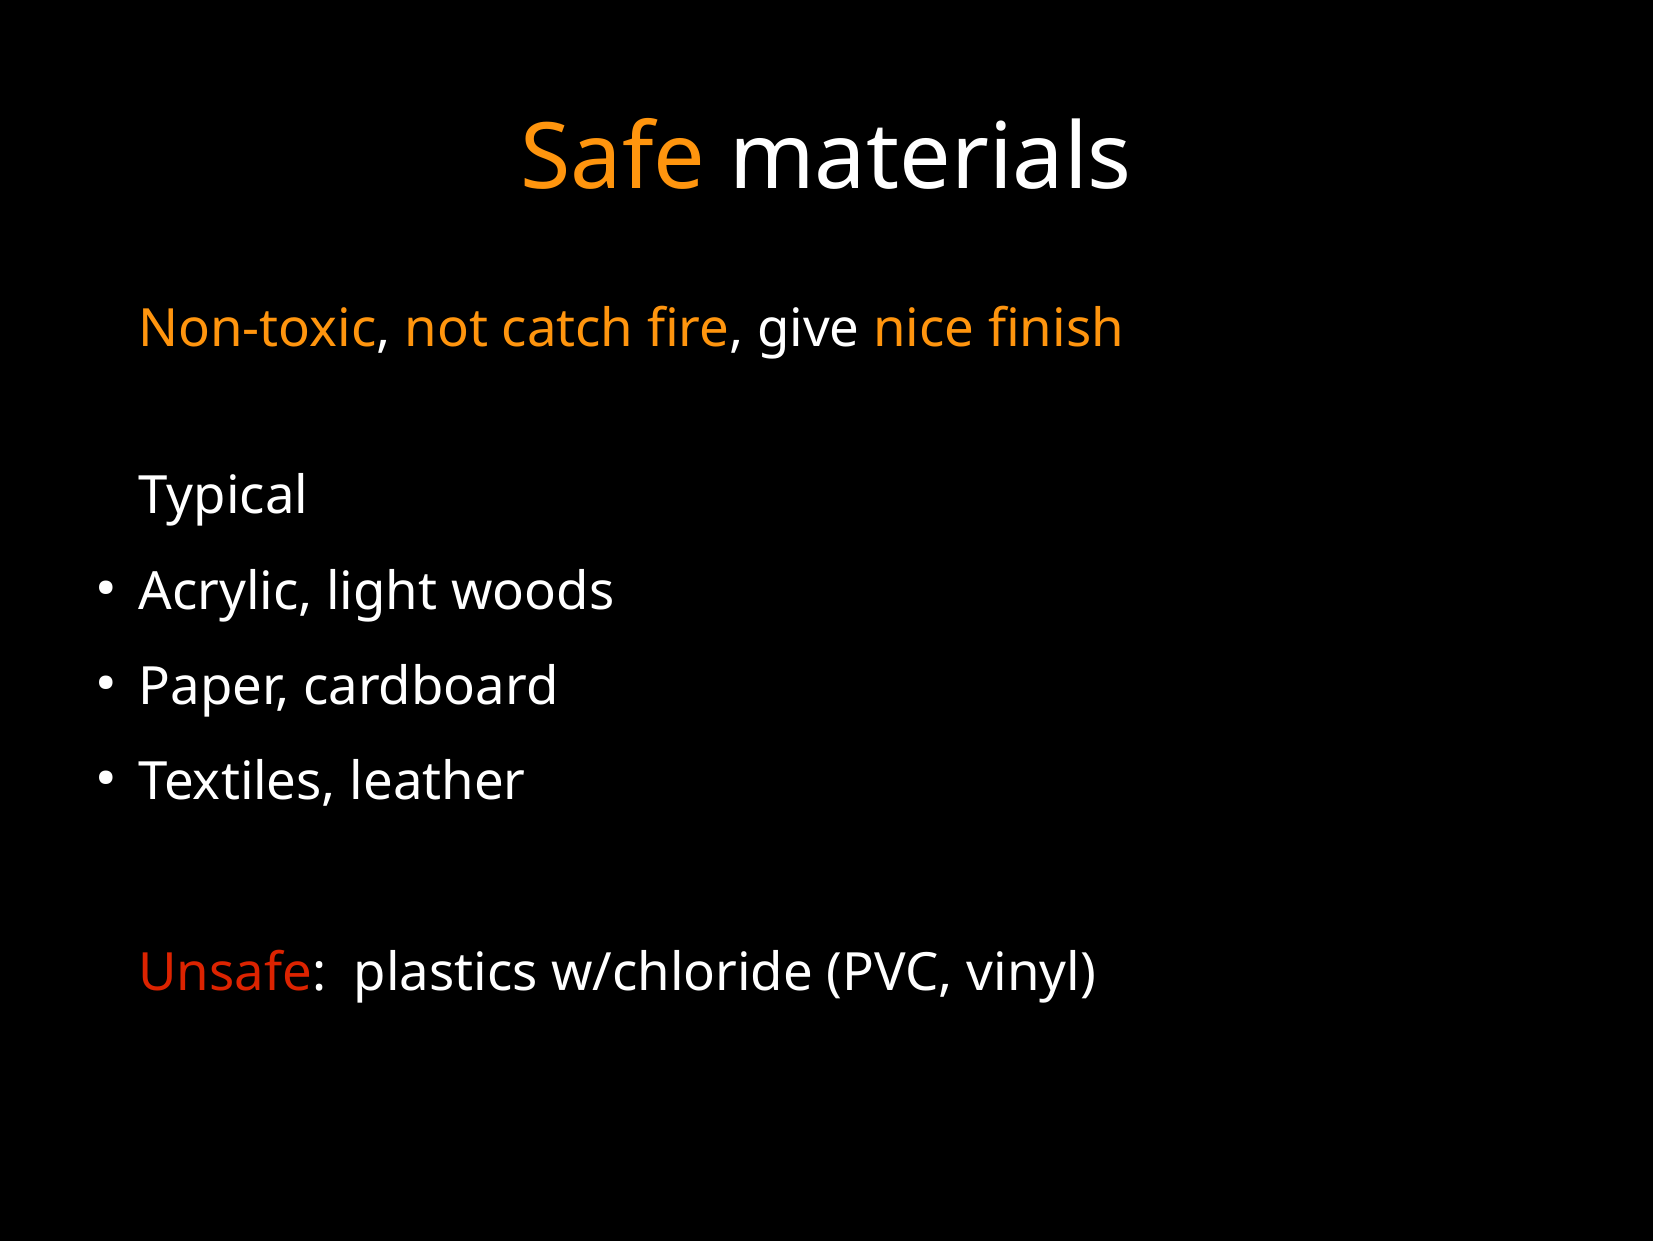

# Safe materials
Non-toxic, not catch fire, give nice finish
Typical
Acrylic, light woods
Paper, cardboard
Textiles, leather
Unsafe: plastics w/chloride (PVC, vinyl)